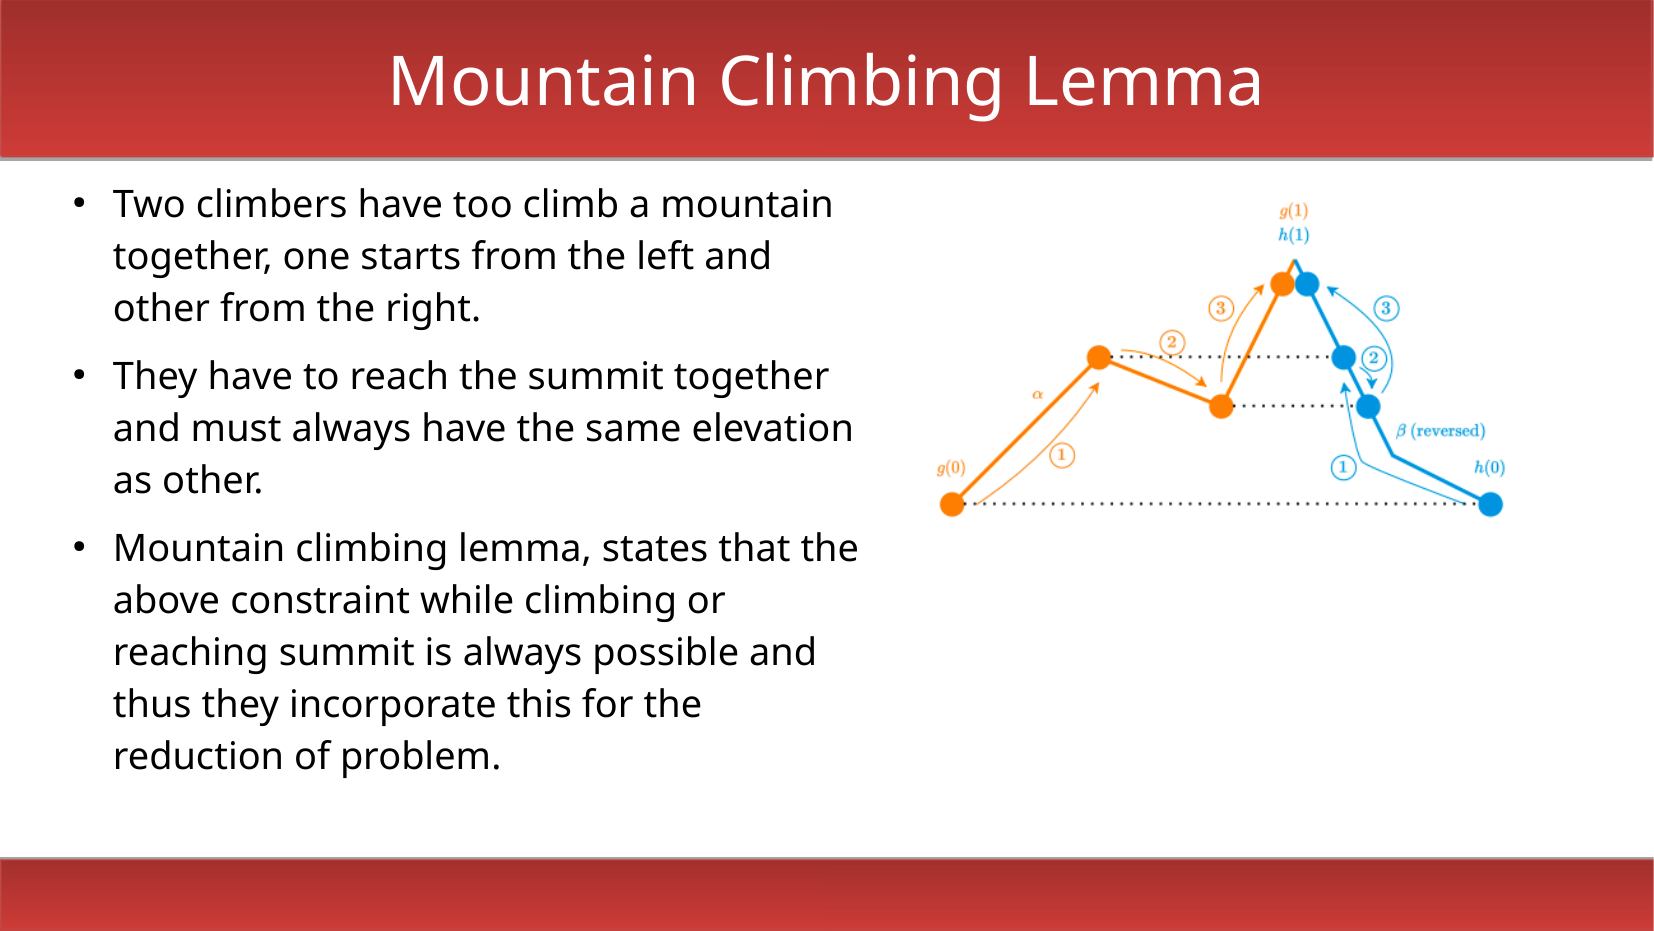

# Mountain Climbing Lemma
Two climbers have too climb a mountain together, one starts from the left and other from the right.
They have to reach the summit together and must always have the same elevation as other.
Mountain climbing lemma, states that the above constraint while climbing or reaching summit is always possible and thus they incorporate this for the reduction of problem.